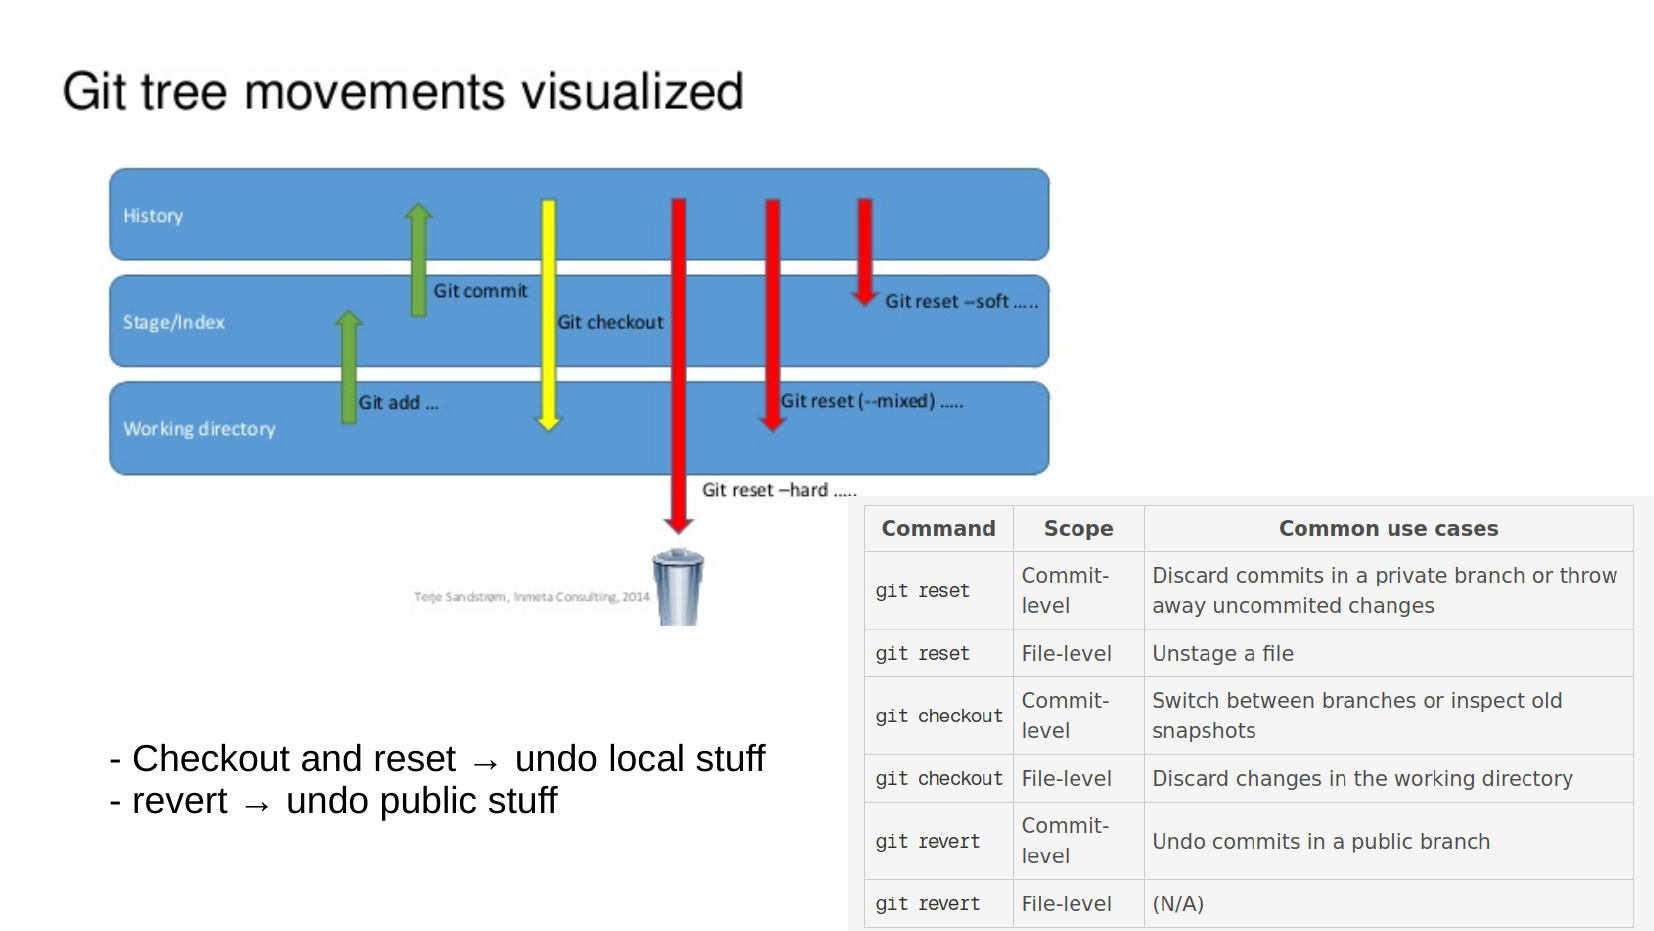

- Checkout and reset → undo local stuff
- revert → undo public stuff